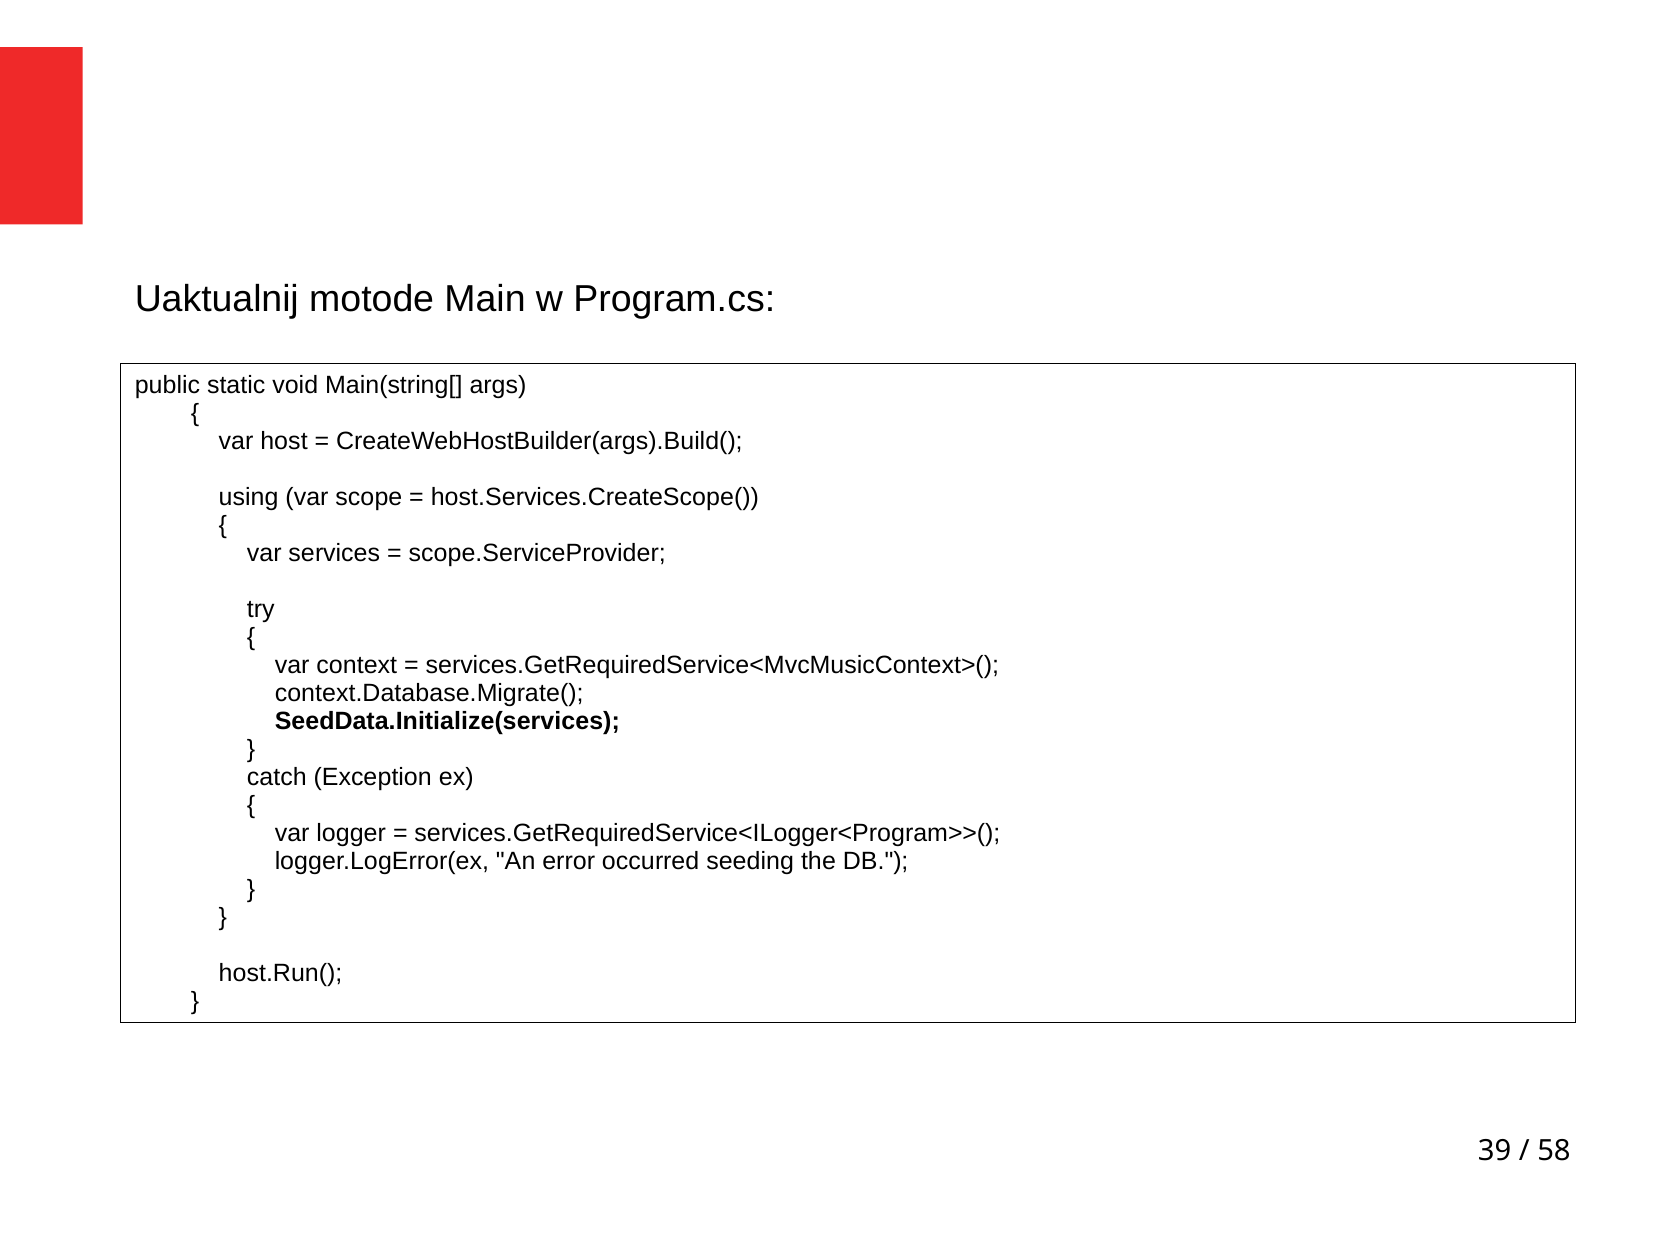

#
Uaktualnij motode Main w Program.cs:
public static void Main(string[] args)
 {
 var host = CreateWebHostBuilder(args).Build();
 using (var scope = host.Services.CreateScope())
 {
 var services = scope.ServiceProvider;
 try
 {
 var context = services.GetRequiredService<MvcMusicContext>();
 context.Database.Migrate();
 SeedData.Initialize(services);
 }
 catch (Exception ex)
 {
 var logger = services.GetRequiredService<ILogger<Program>>();
 logger.LogError(ex, "An error occurred seeding the DB.");
 }
 }
 host.Run();
 }
39